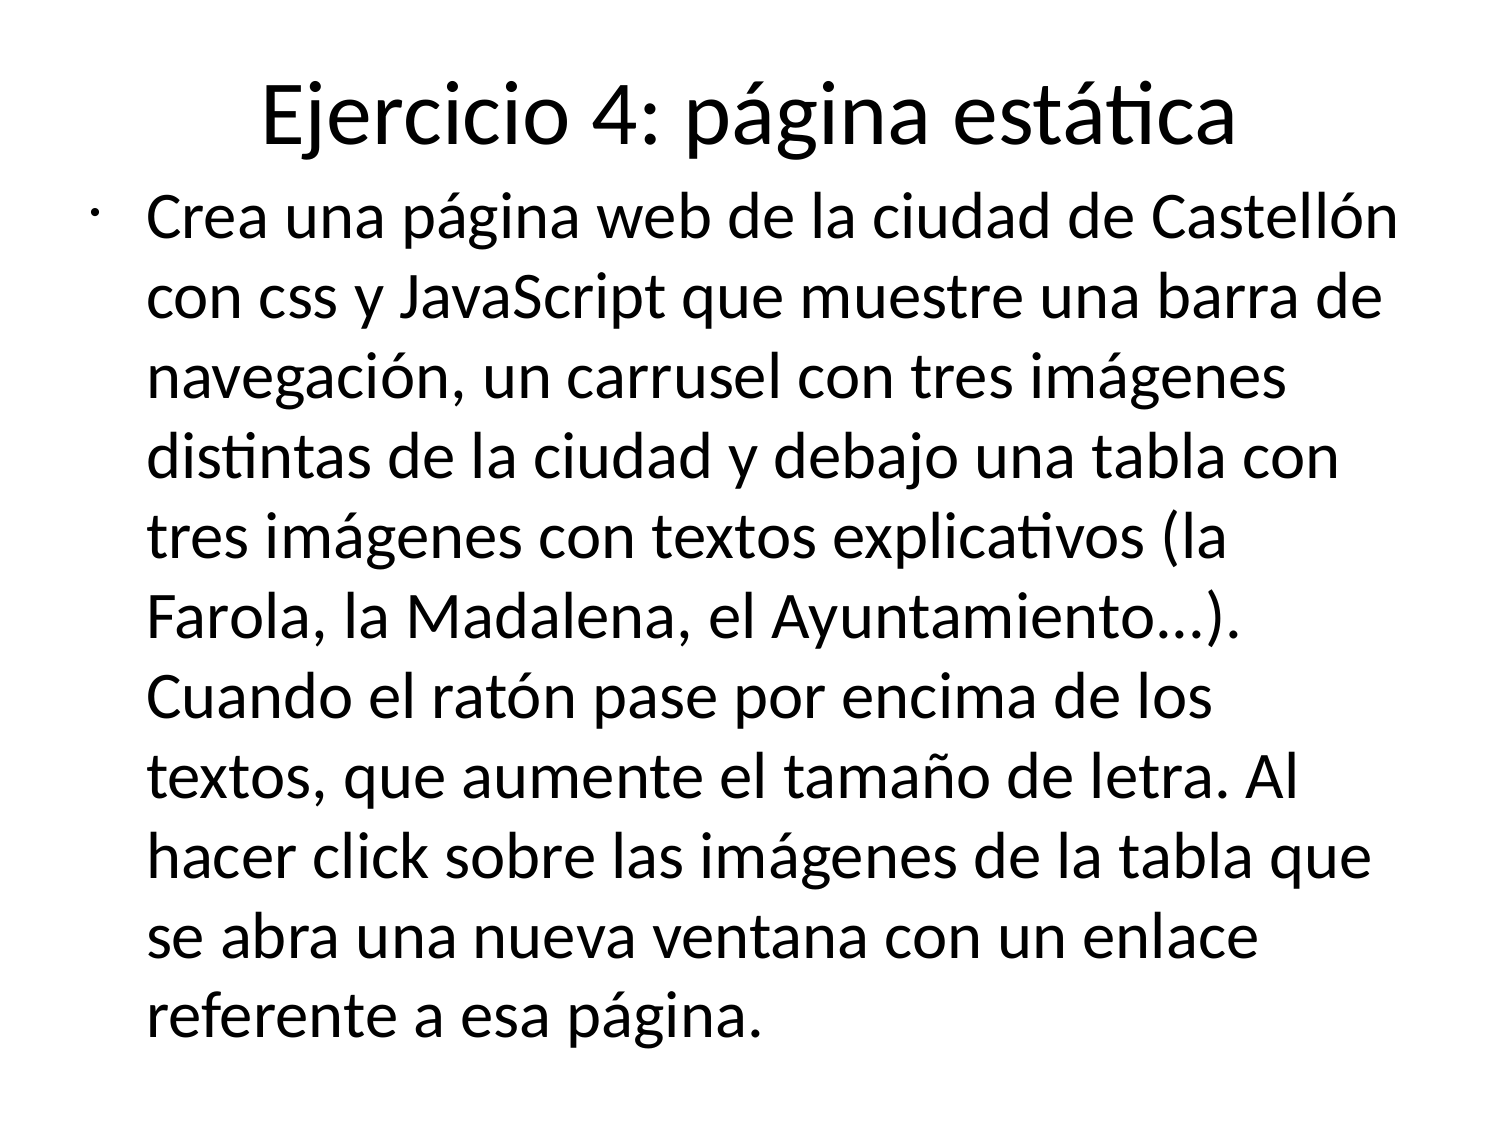

# Ejercicio 4: página estática
Crea una página web de la ciudad de Castellón con css y JavaScript que muestre una barra de navegación, un carrusel con tres imágenes distintas de la ciudad y debajo una tabla con tres imágenes con textos explicativos (la Farola, la Madalena, el Ayuntamiento...). Cuando el ratón pase por encima de los textos, que aumente el tamaño de letra. Al hacer click sobre las imágenes de la tabla que se abra una nueva ventana con un enlace referente a esa página.